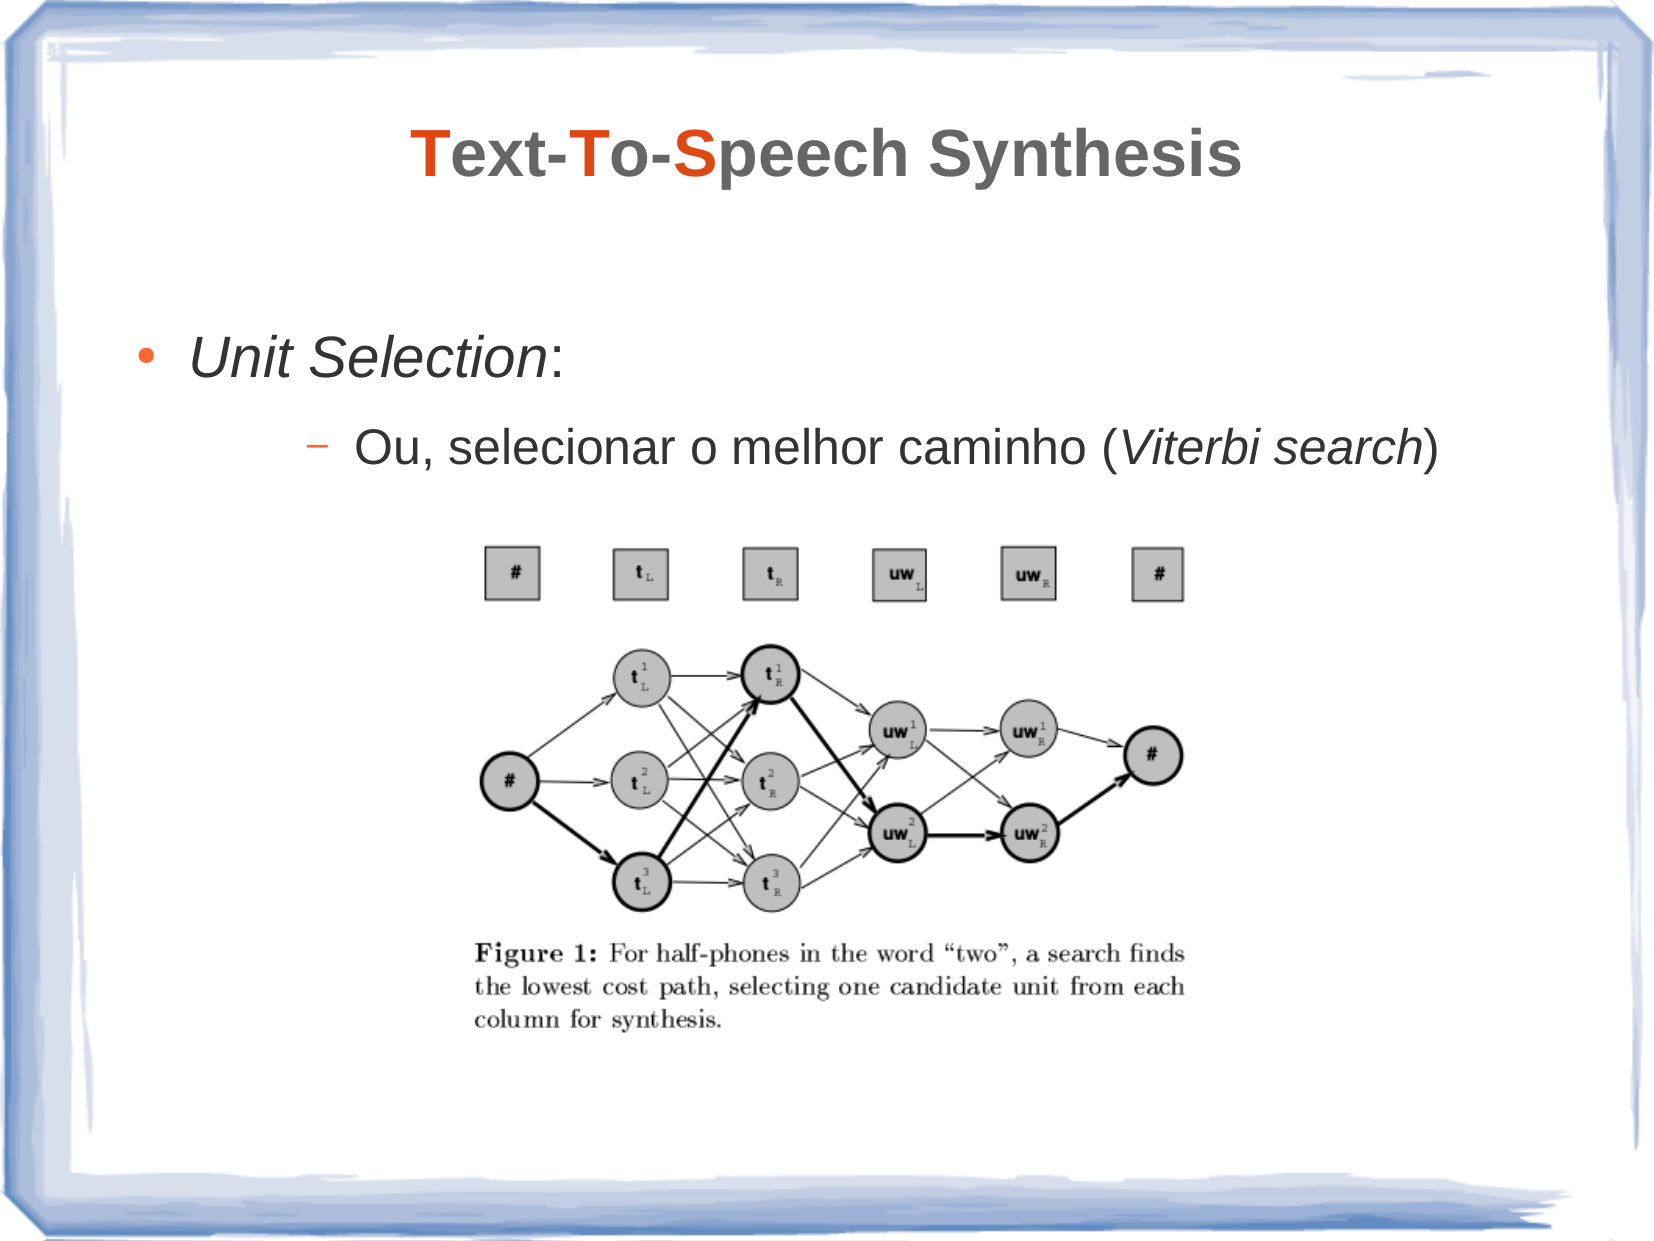

# Text-To-Speech Synthesis
Unit Selection:
Ou, selecionar o melhor caminho (Viterbi search)